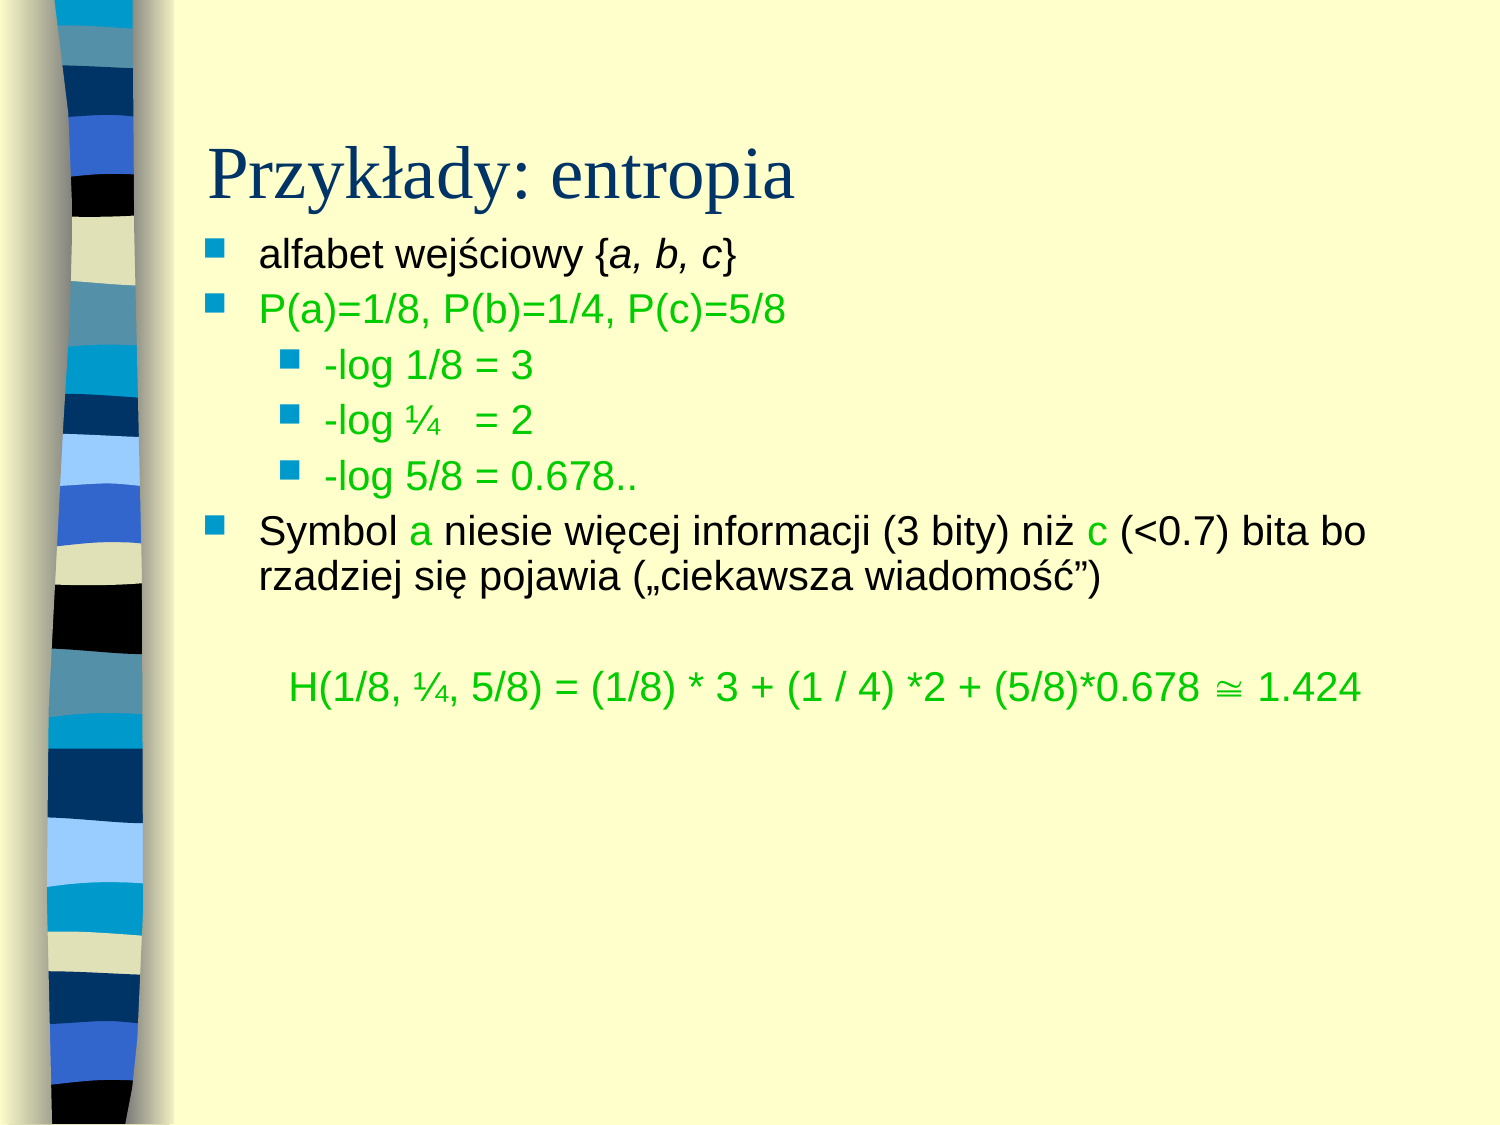

# Przykłady: entropia
alfabet wejściowy {a, b, c}
P(a)=1/8, P(b)=1/4, P(c)=5/8
-log 1/8 = 3
-log ¼ = 2
-log 5/8 = 0.678..
Symbol a niesie więcej informacji (3 bity) niż c (<0.7) bita bo rzadziej się pojawia („ciekawsza wiadomość”)
H(1/8, ¼, 5/8) = (1/8) * 3 + (1 / 4) *2 + (5/8)*0.678  1.424